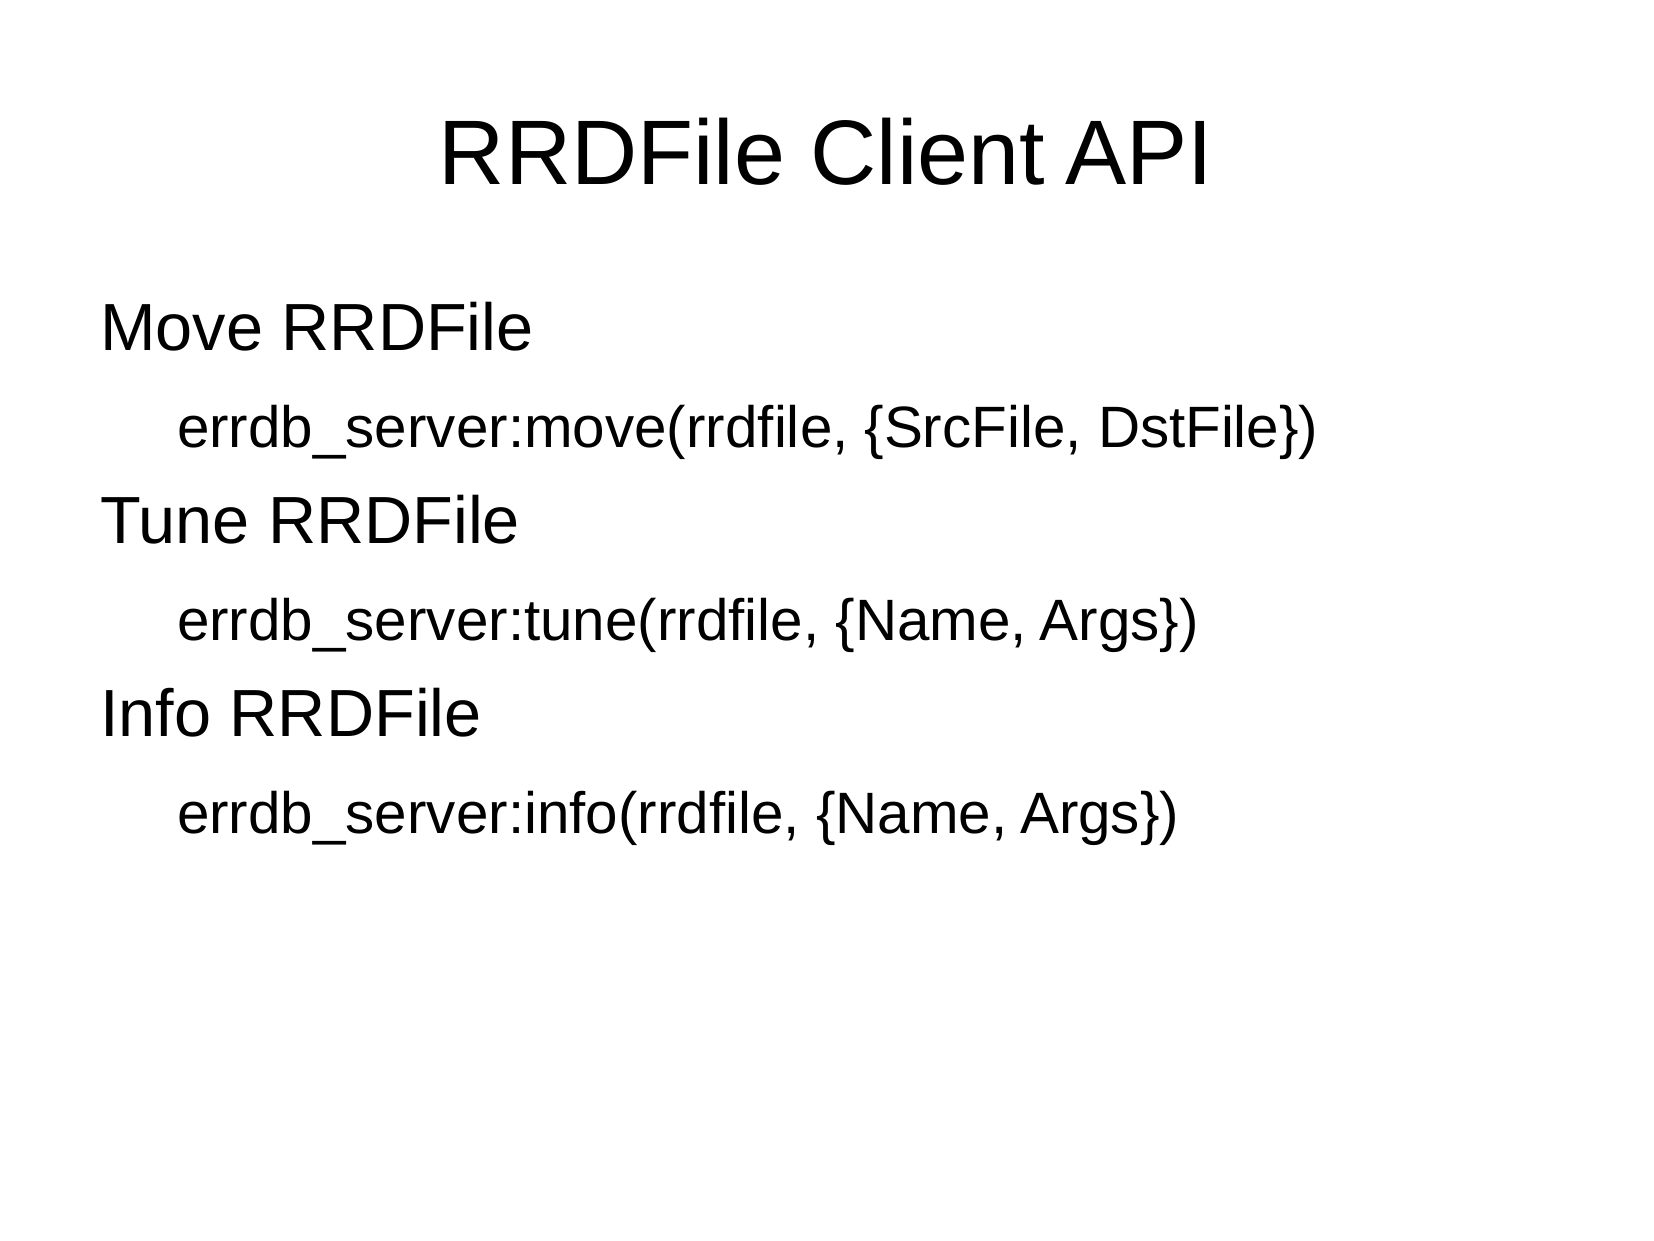

# RRDFile Client API
Move RRDFile
errdb_server:move(rrdfile, {SrcFile, DstFile})
Tune RRDFile
errdb_server:tune(rrdfile, {Name, Args})
Info RRDFile
errdb_server:info(rrdfile, {Name, Args})